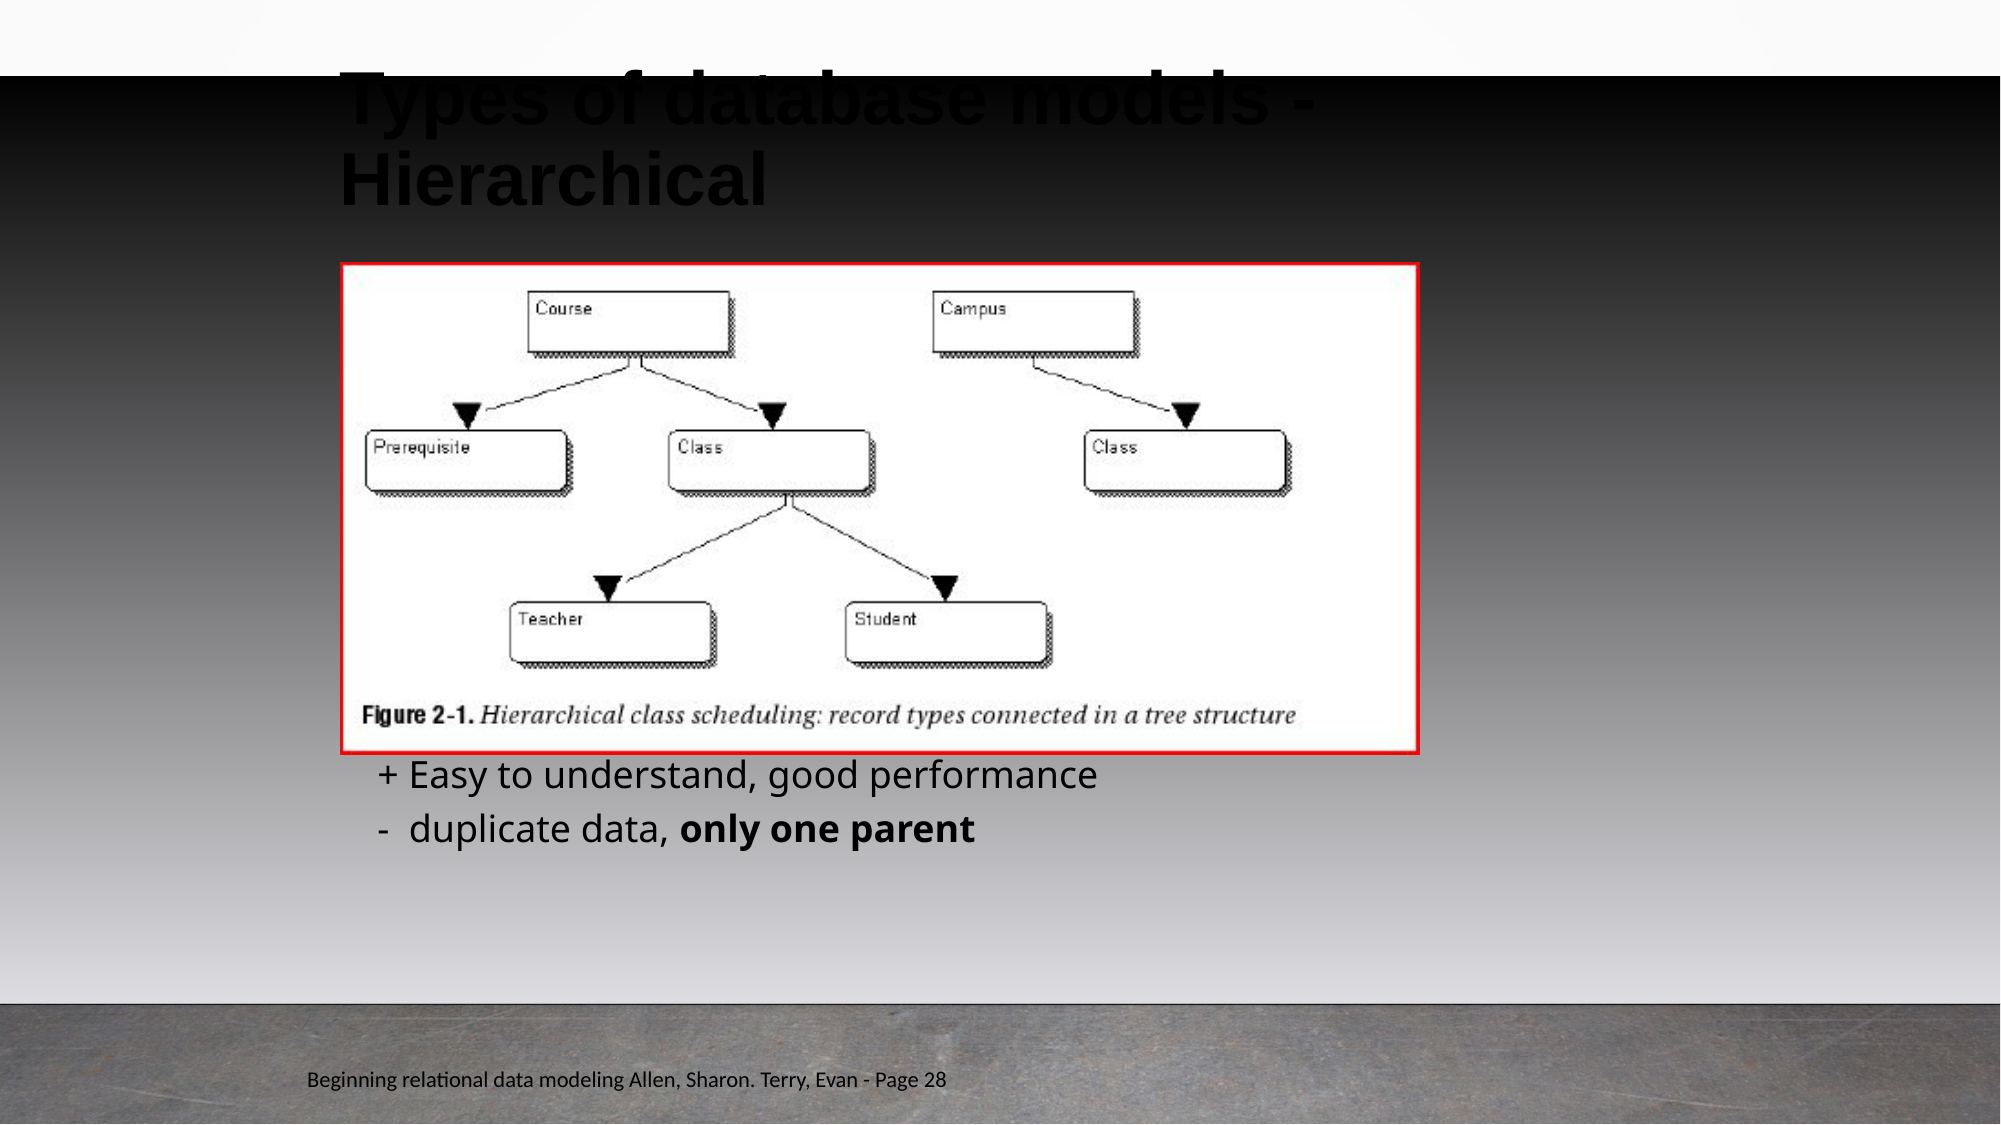

# Types of database models - Hierarchical
+ Easy to understand, good performance
- duplicate data, only one parent
Beginning relational data modeling Allen, Sharon. Terry, Evan - Page 28